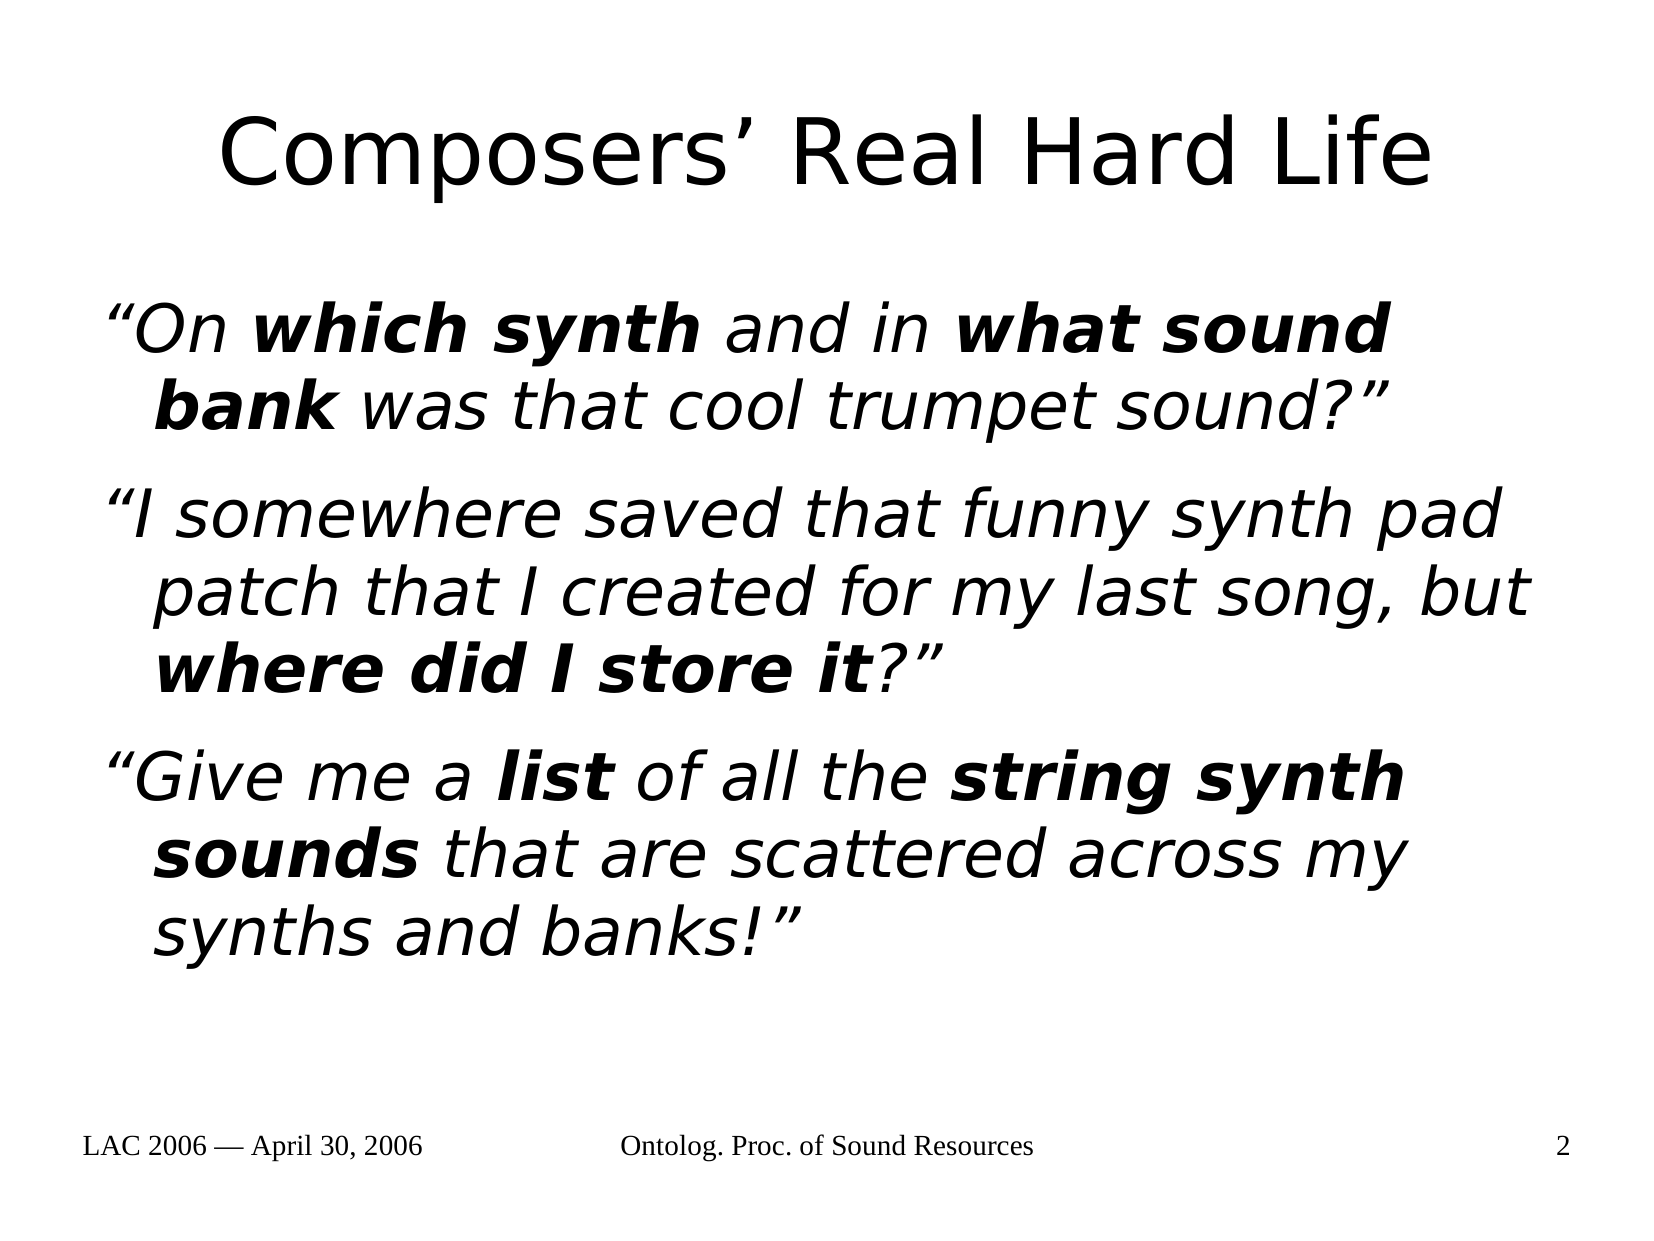

# Composers’ Real Hard Life
“On which synth and in what sound bank was that cool trumpet sound?”
“I somewhere saved that funny synth pad patch that I created for my last song, but where did I store it?”
“Give me a list of all the string synth sounds that are scattered across my synths and banks!”
LAC 2006 — April 30, 2006
Ontolog. Proc. of Sound Resources
2